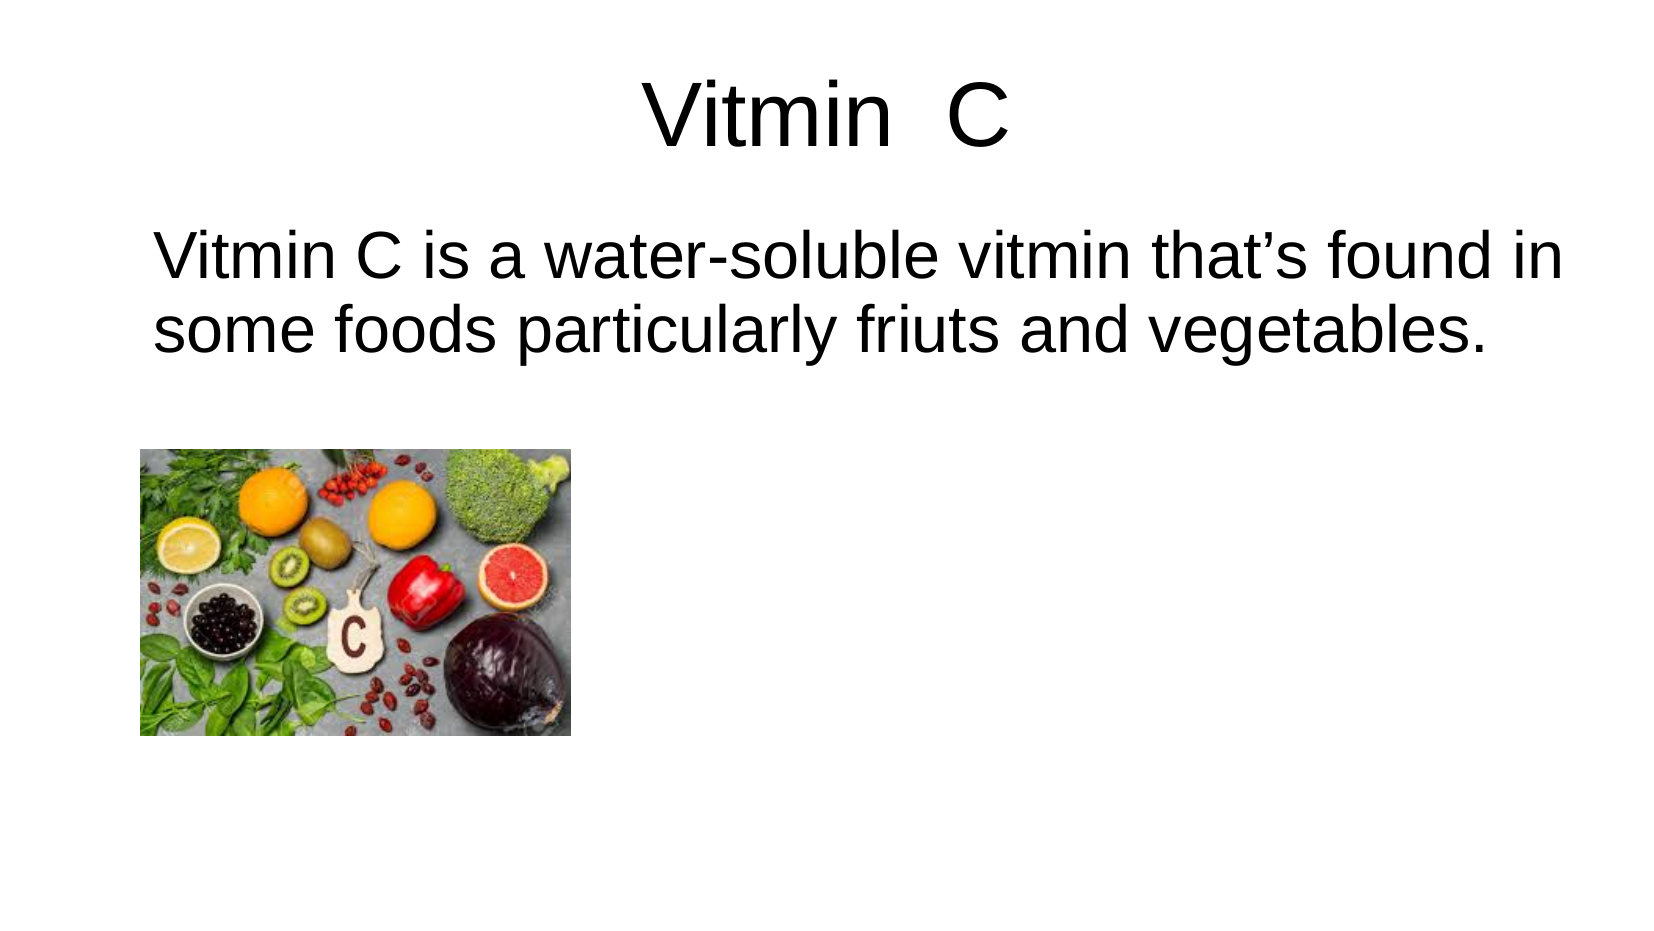

# Vitmin C
Vitmin C is a water-soluble vitmin that’s found in some foods particularly friuts and vegetables.